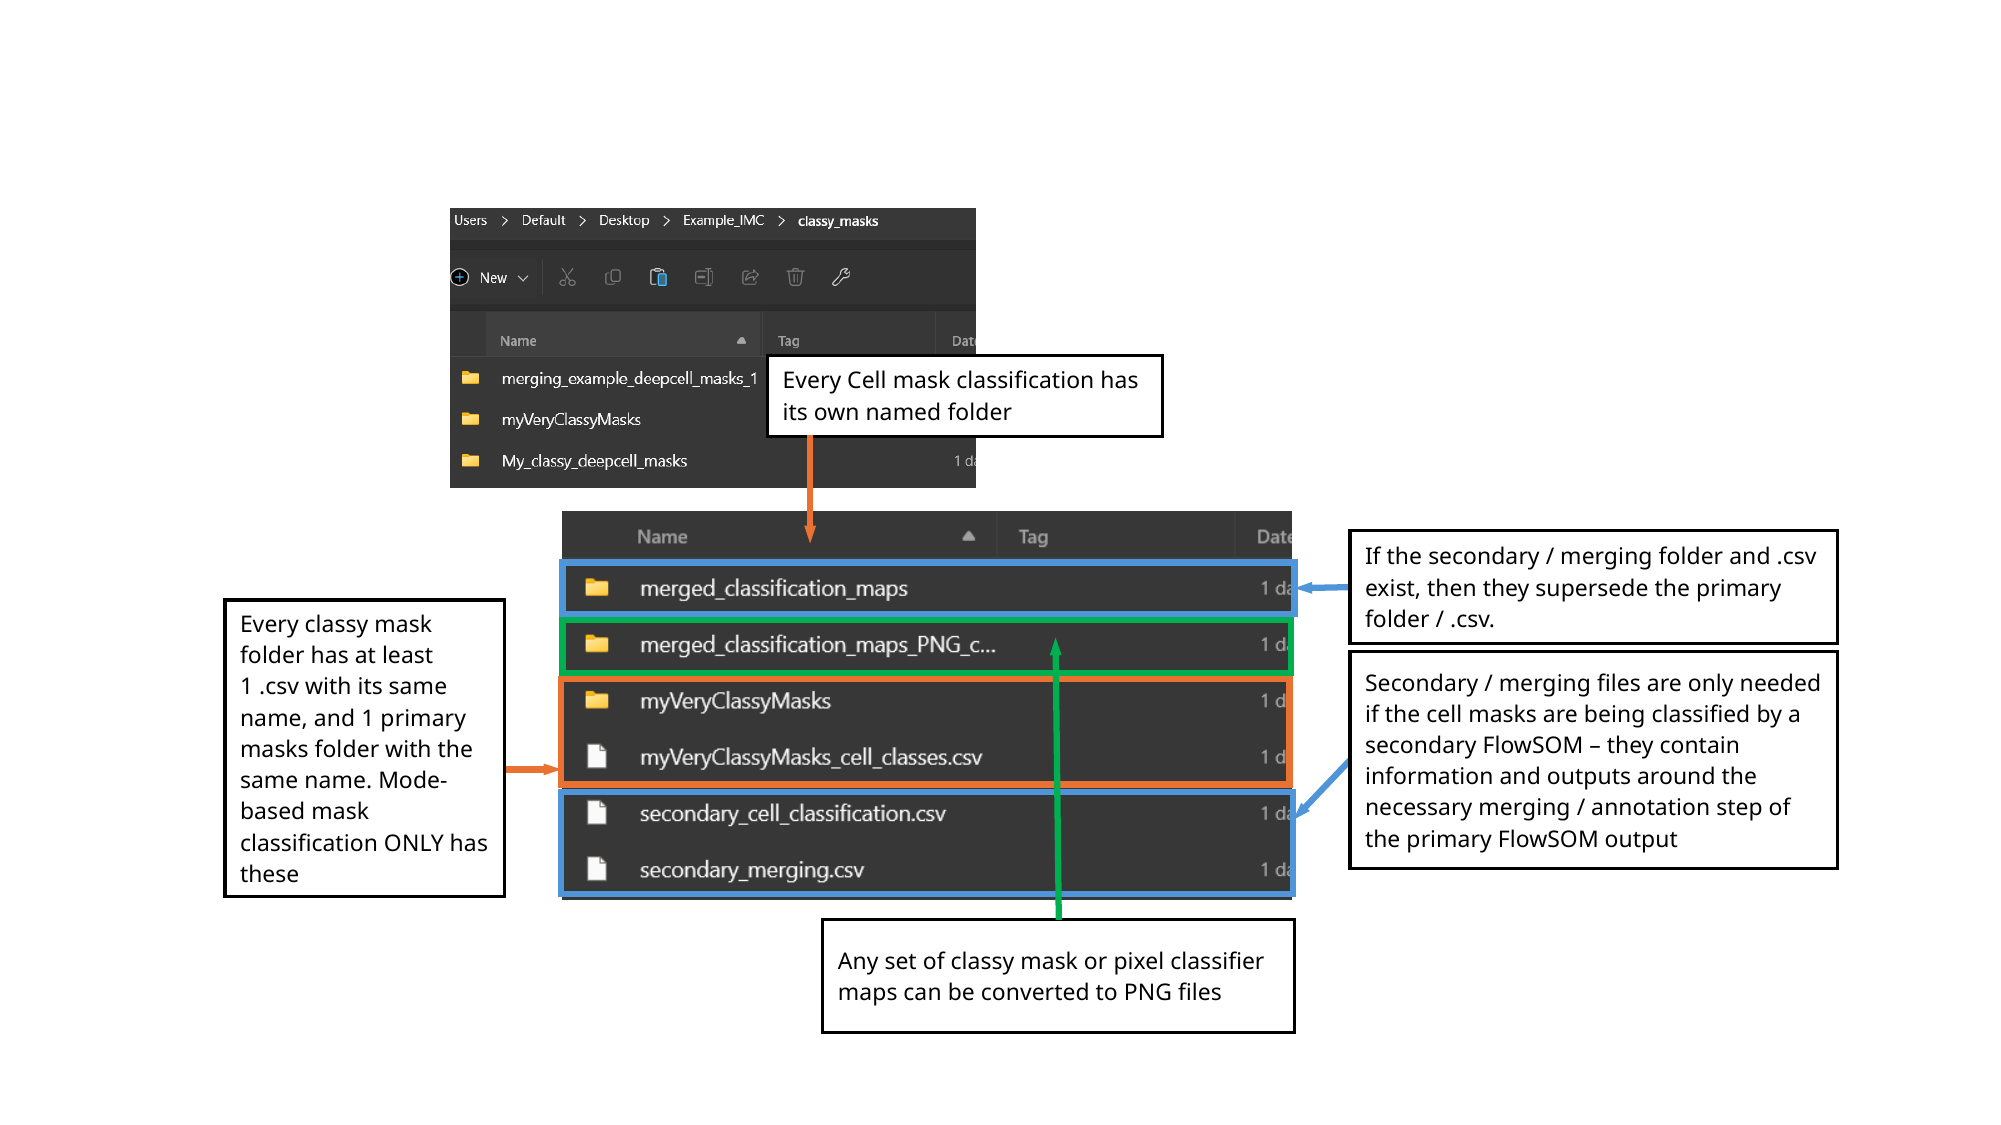

Every Cell mask classification has its own named folder
If the secondary / merging folder and .csv exist, then they supersede the primary folder / .csv.
Every classy mask folder has at least 1 .csv with its same name, and 1 primary masks folder with the same name. Mode-based mask classification ONLY has these
Secondary / merging files are only needed if the cell masks are being classified by a secondary FlowSOM – they contain information and outputs around the necessary merging / annotation step of the primary FlowSOM output
Any set of classy mask or pixel classifier maps can be converted to PNG files